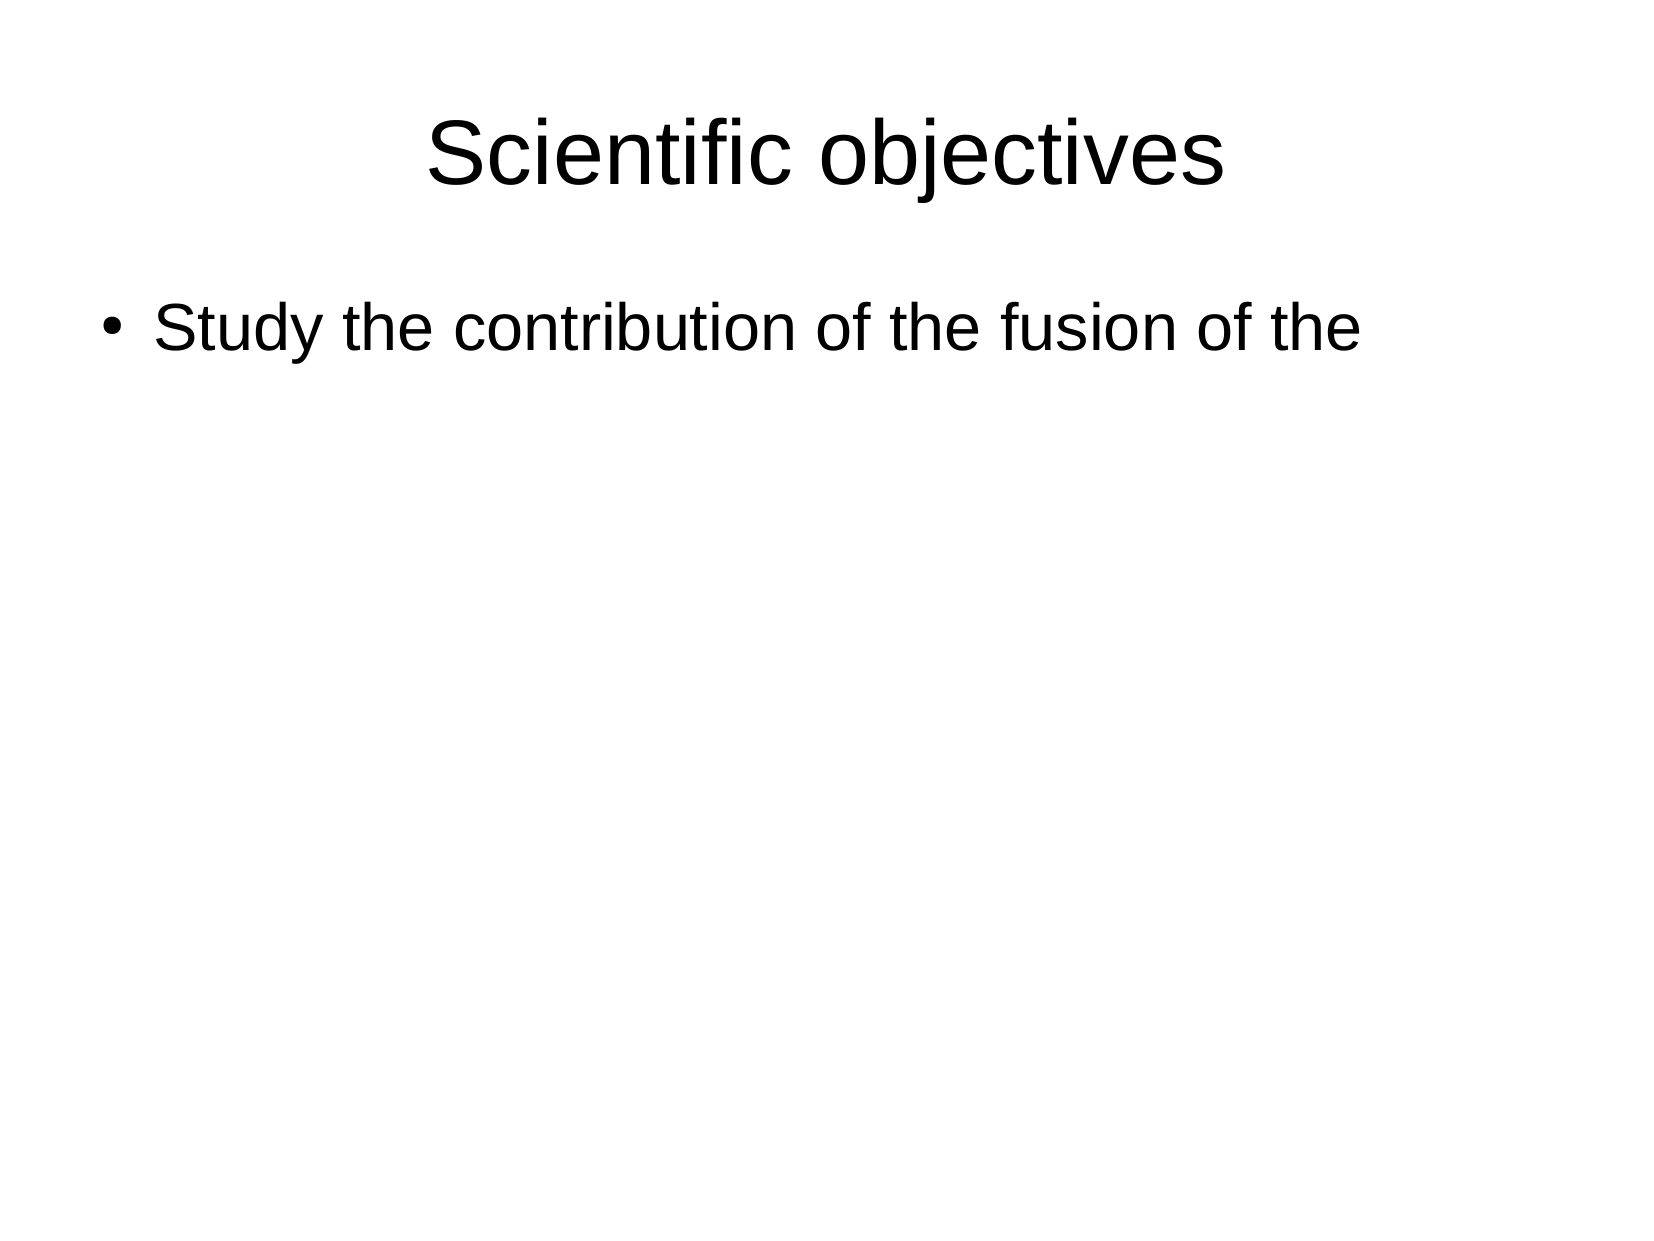

# Scientific objectives
Study the contribution of the fusion of the